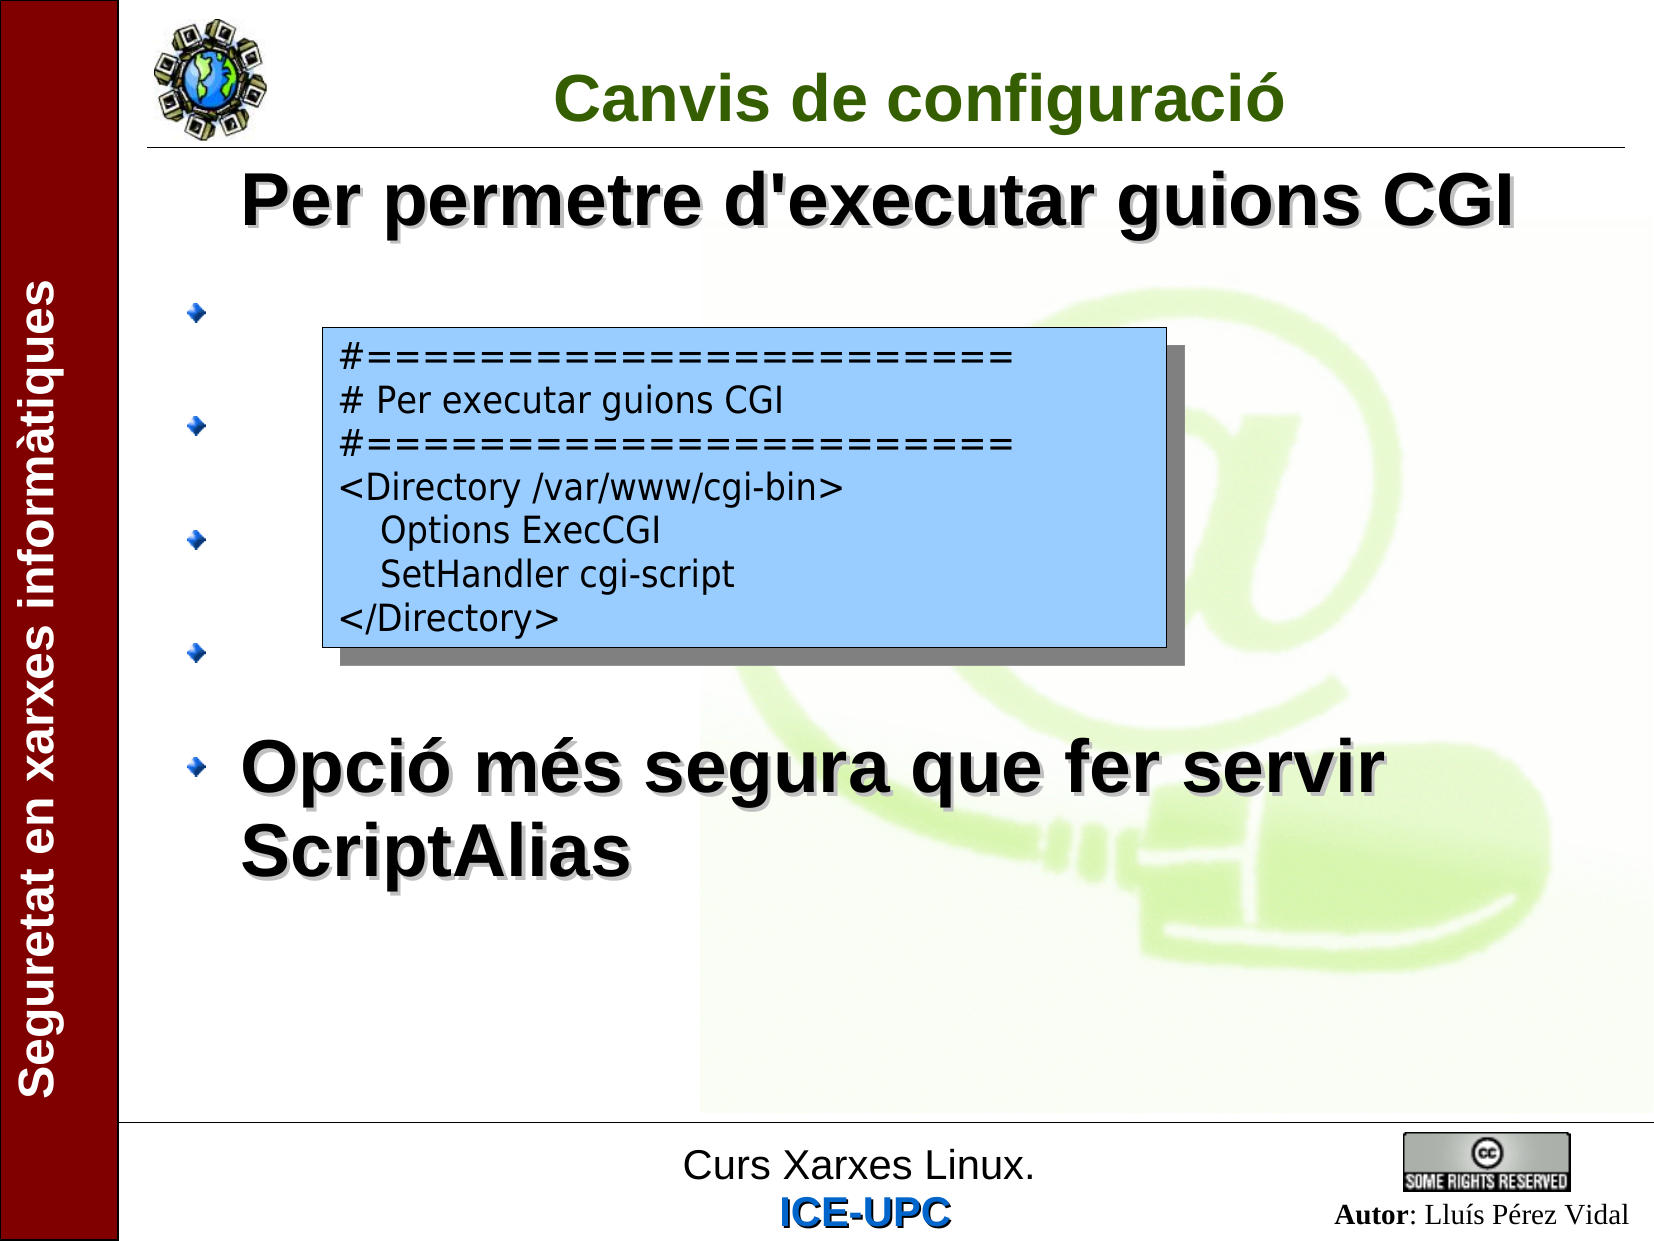

# Canvis de configuració
Per permetre d'executar guions CGI
Opció més segura que fer servir ScriptAlias
#=======================
# Per executar guions CGI
#=======================
<Directory /var/www/cgi-bin>
 Options ExecCGI
 SetHandler cgi-script
</Directory>